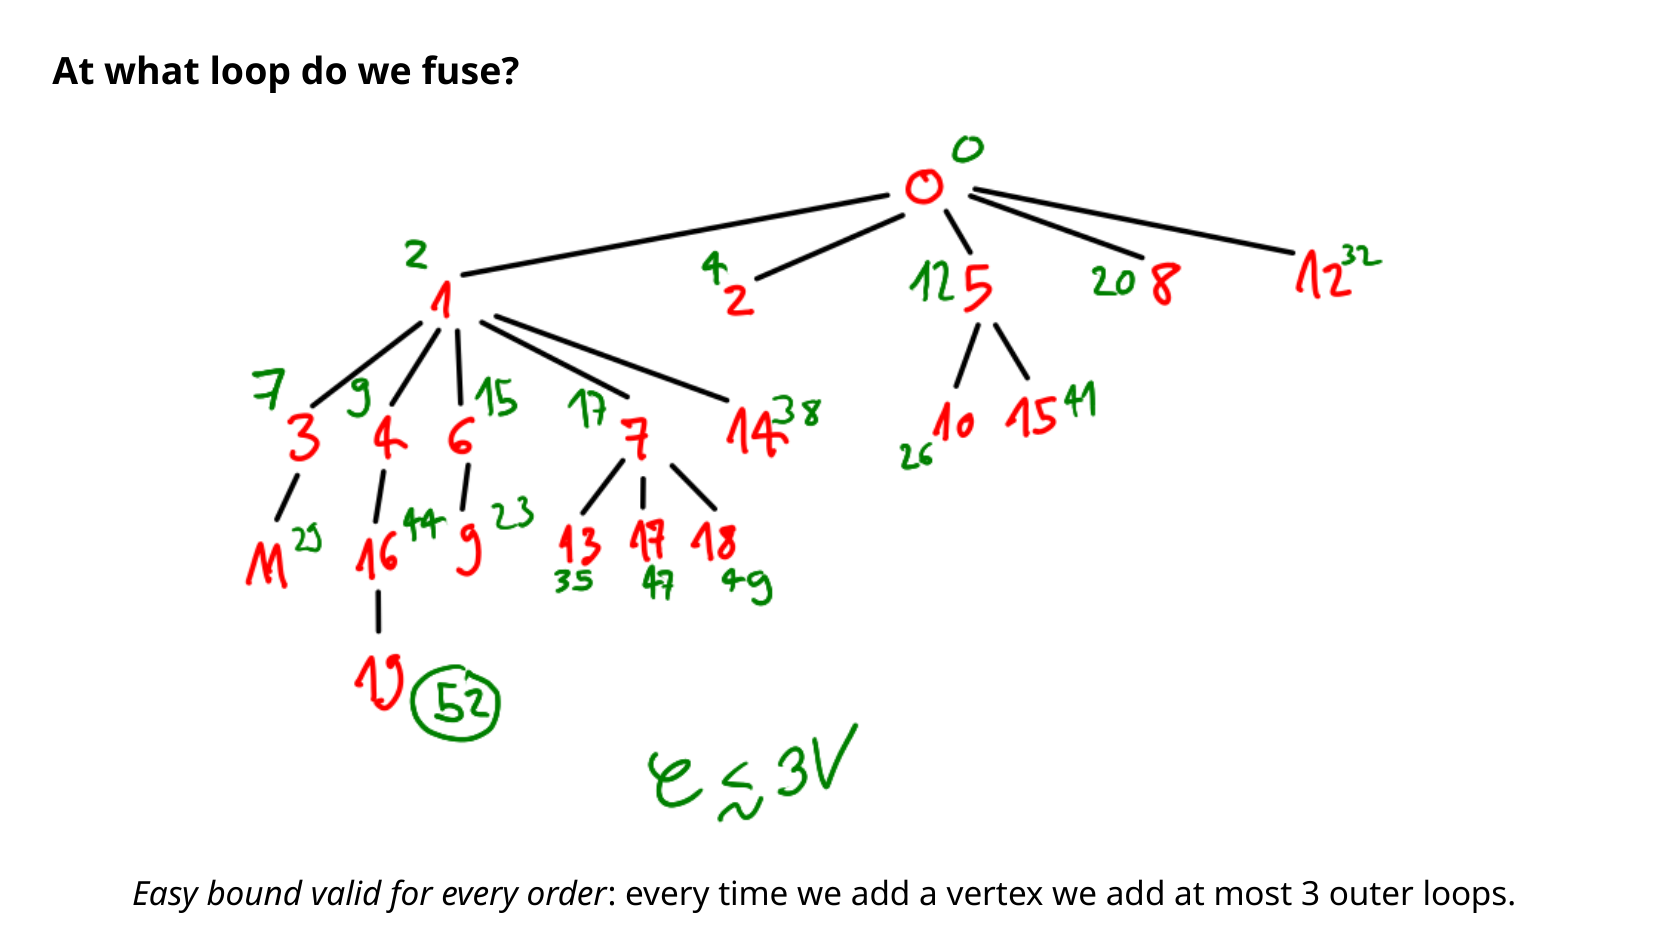

At what loop do we fuse?
Easy bound valid for every order: every time we add a vertex we add at most 3 outer loops.